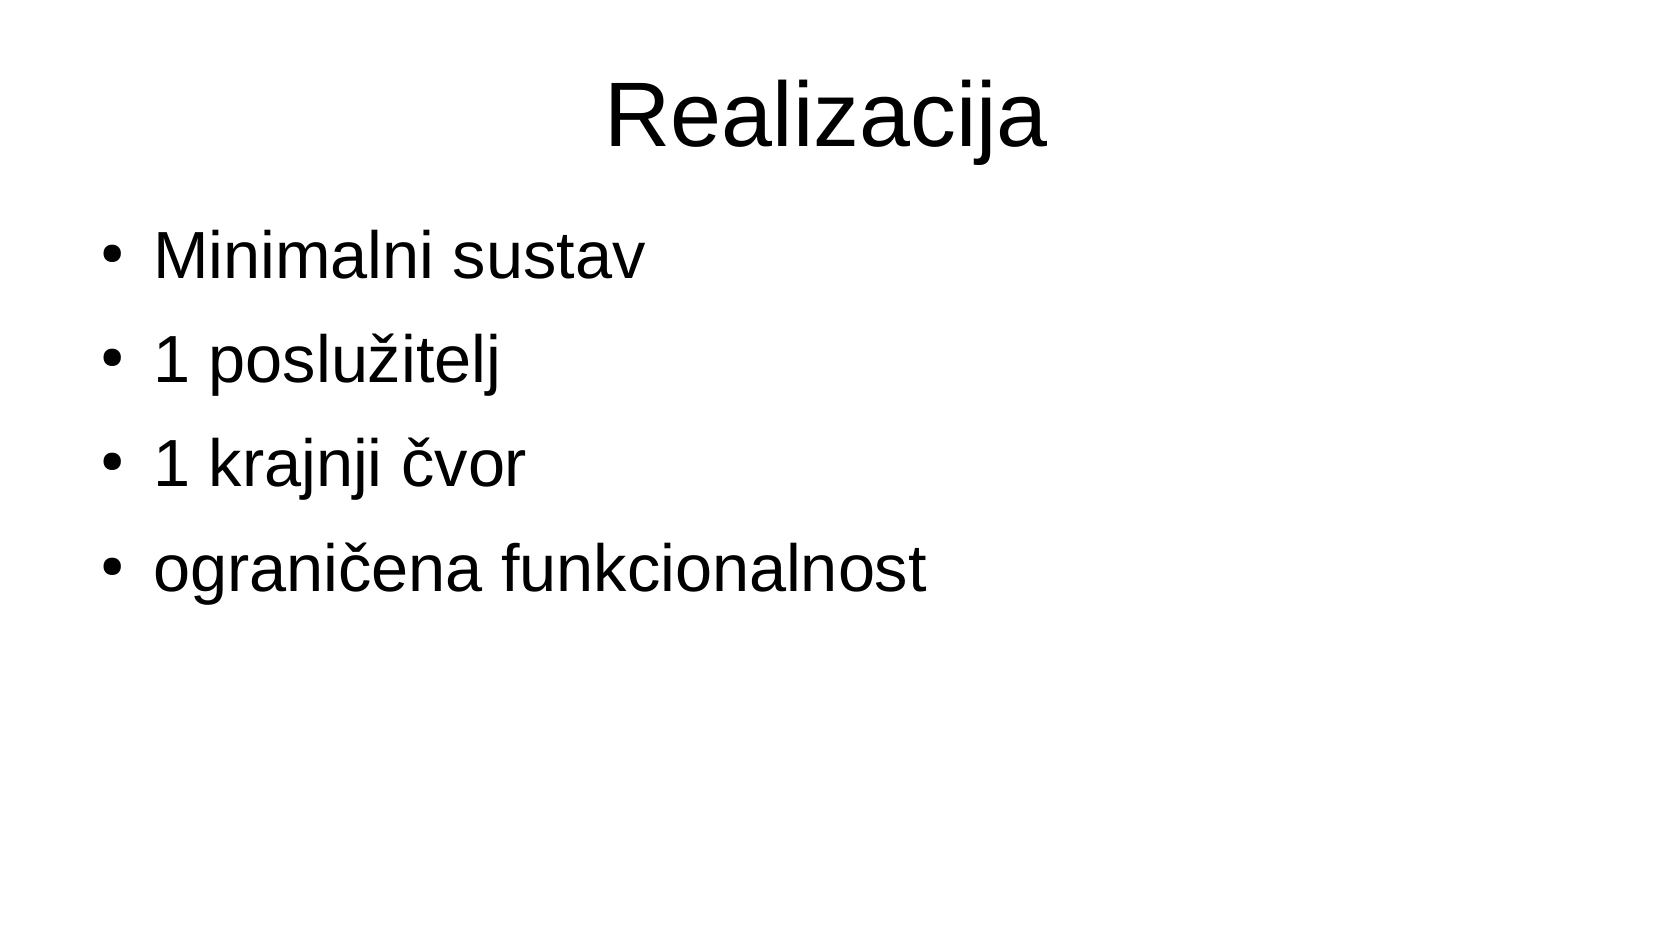

# Realizacija
Minimalni sustav
1 poslužitelj
1 krajnji čvor
ograničena funkcionalnost